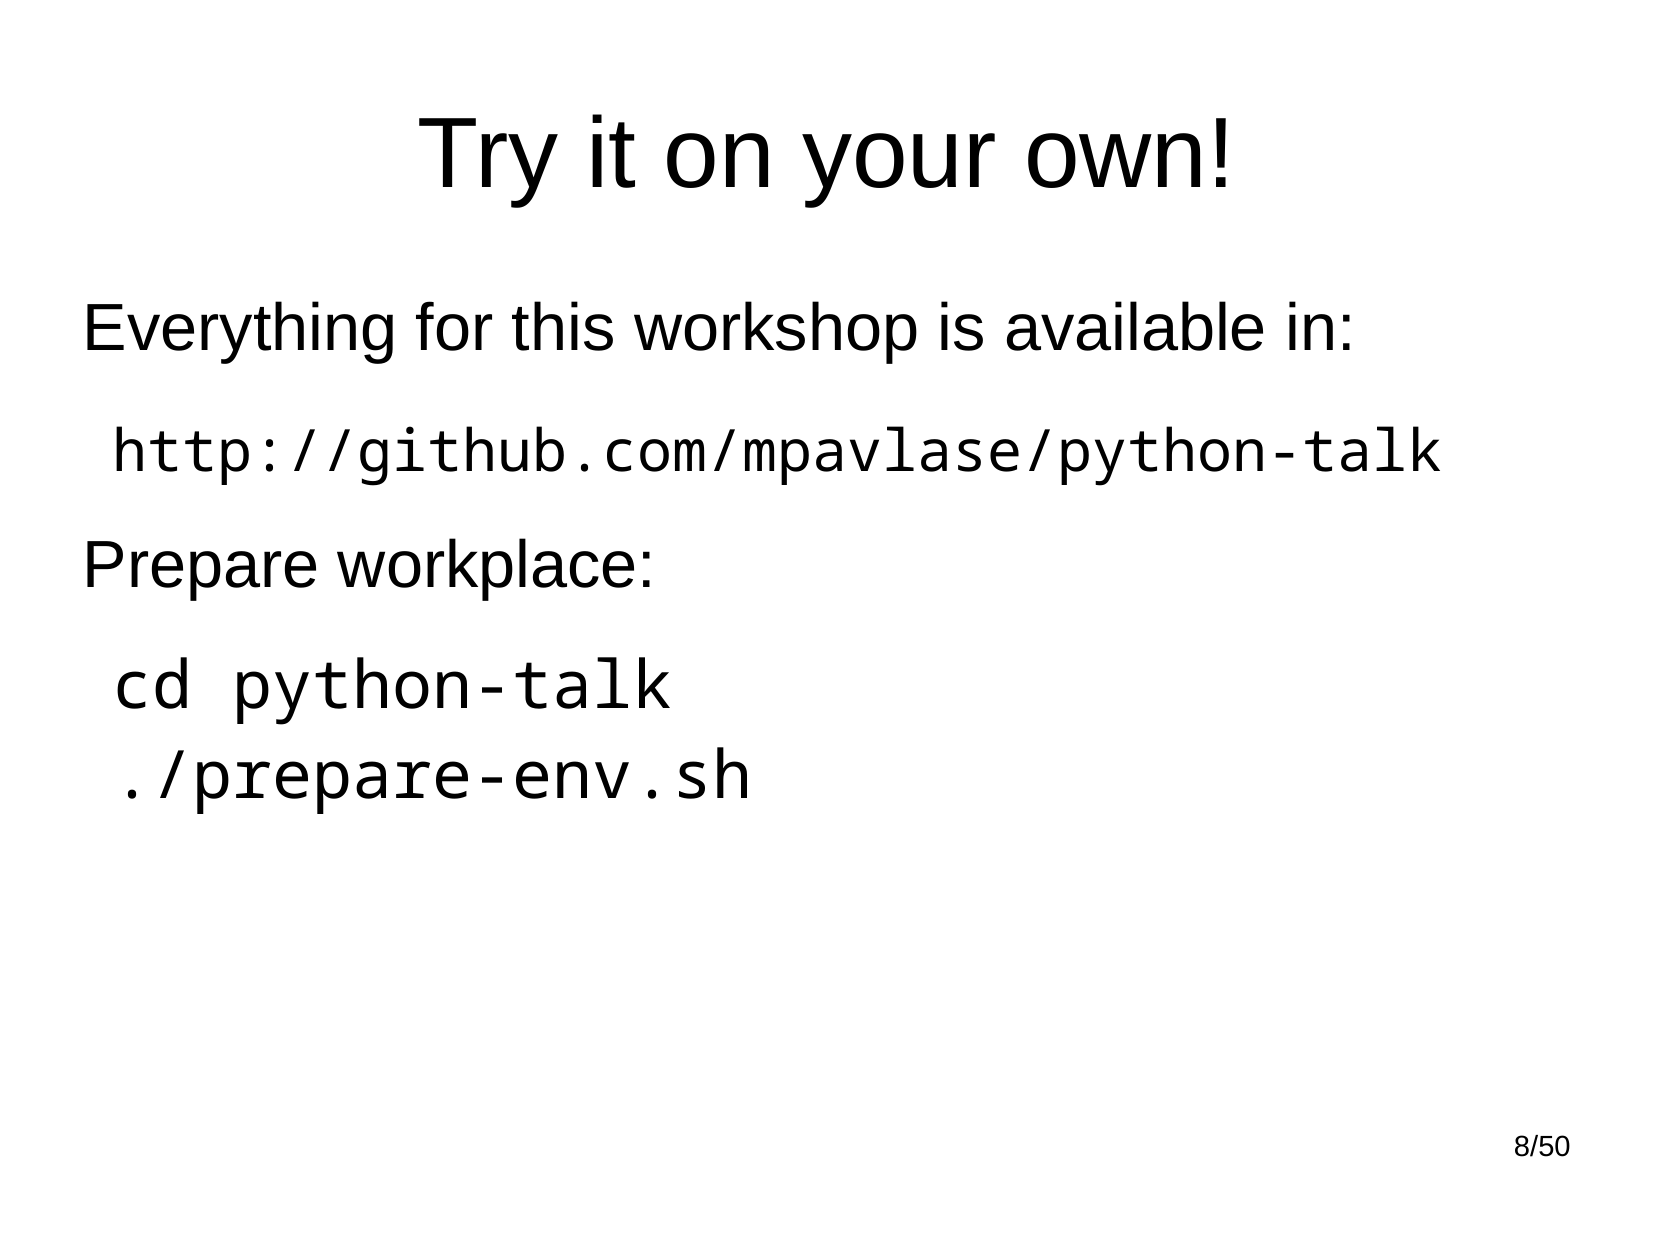

# Try it on your own!
Everything for this workshop is available in:
http://github.com/mpavlase/python-talk
Prepare workplace:
cd python-talk
./prepare-env.sh
8